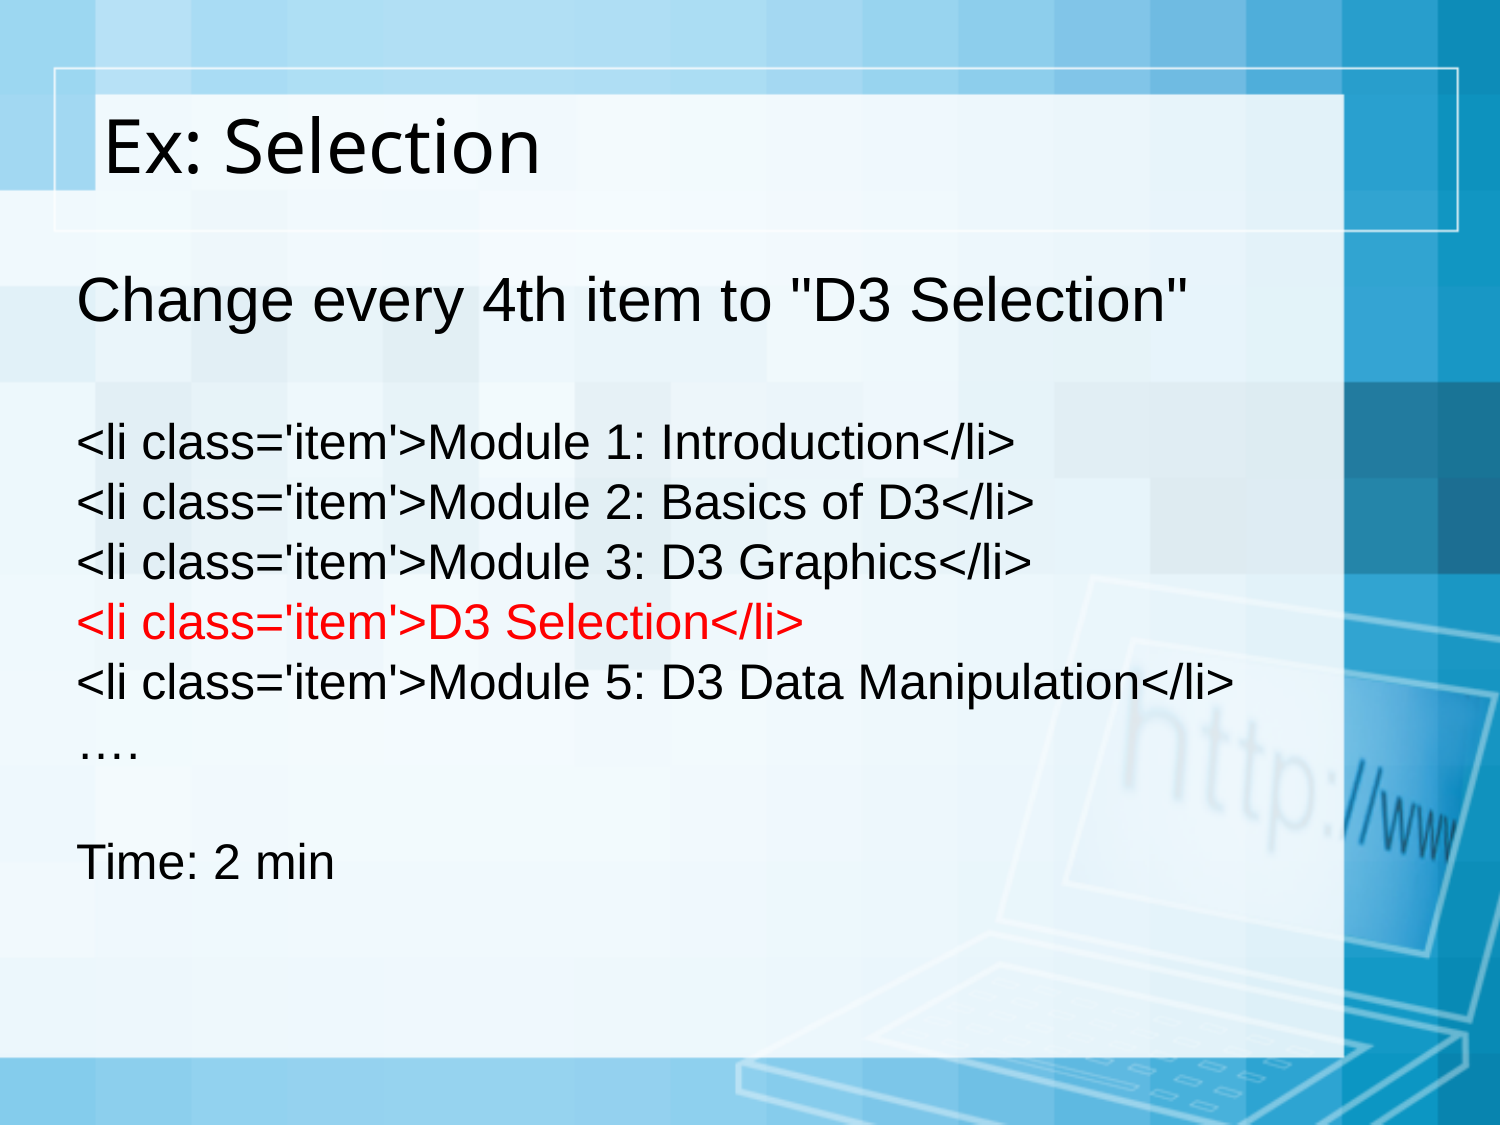

# Ex: Selection
Change every 4th item to "D3 Selection"
<li class='item'>Module 1: Introduction</li>
<li class='item'>Module 2: Basics of D3</li>
<li class='item'>Module 3: D3 Graphics</li>
<li class='item'>D3 Selection</li>
<li class='item'>Module 5: D3 Data Manipulation</li>
….
Time: 2 min